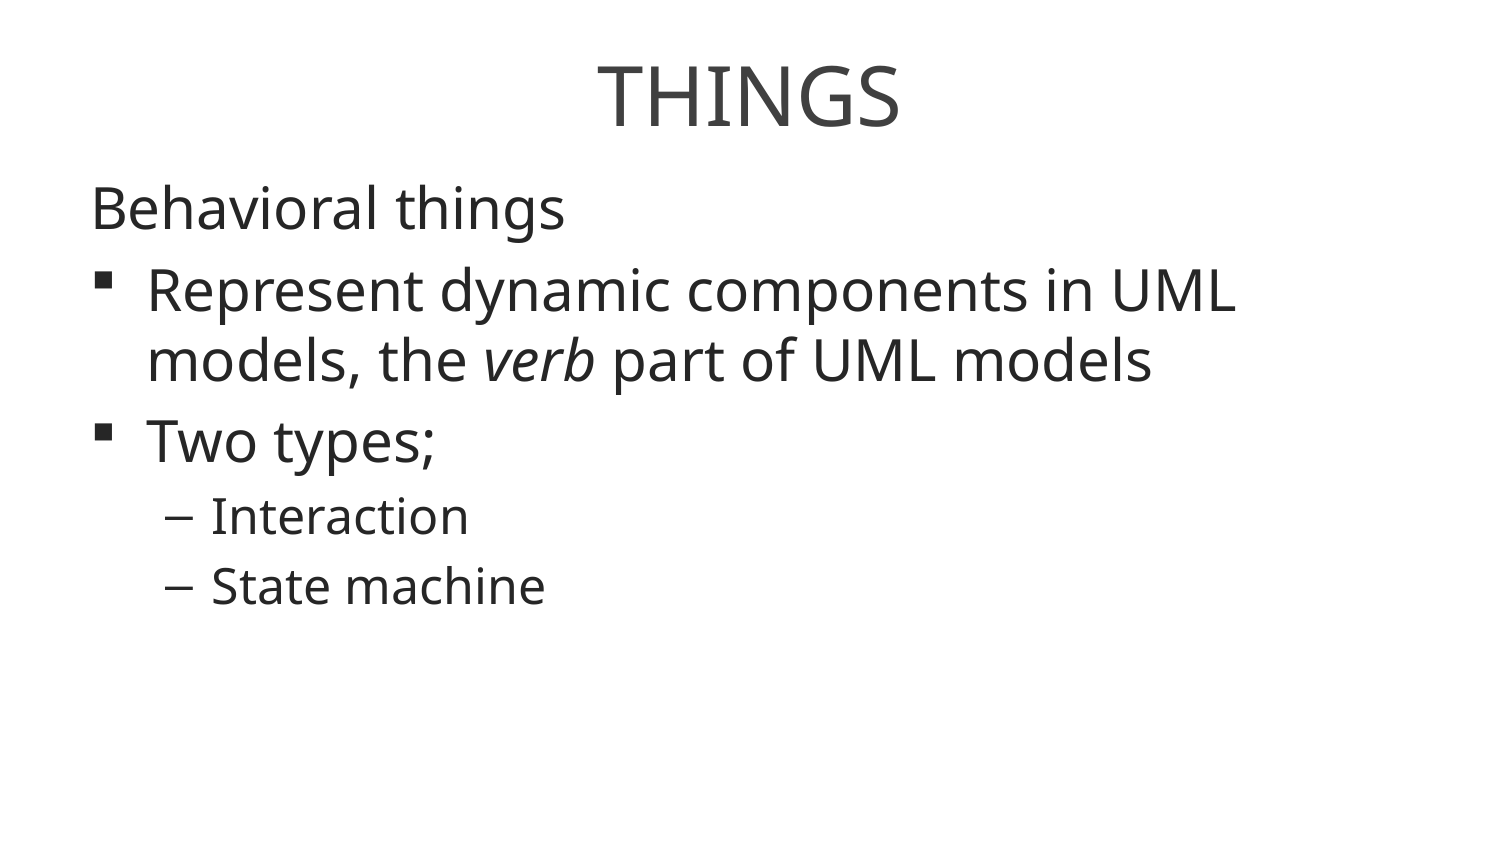

# THINGS
Behavioral things
Represent dynamic components in UML models, the verb part of UML models
Two types;
Interaction
State machine